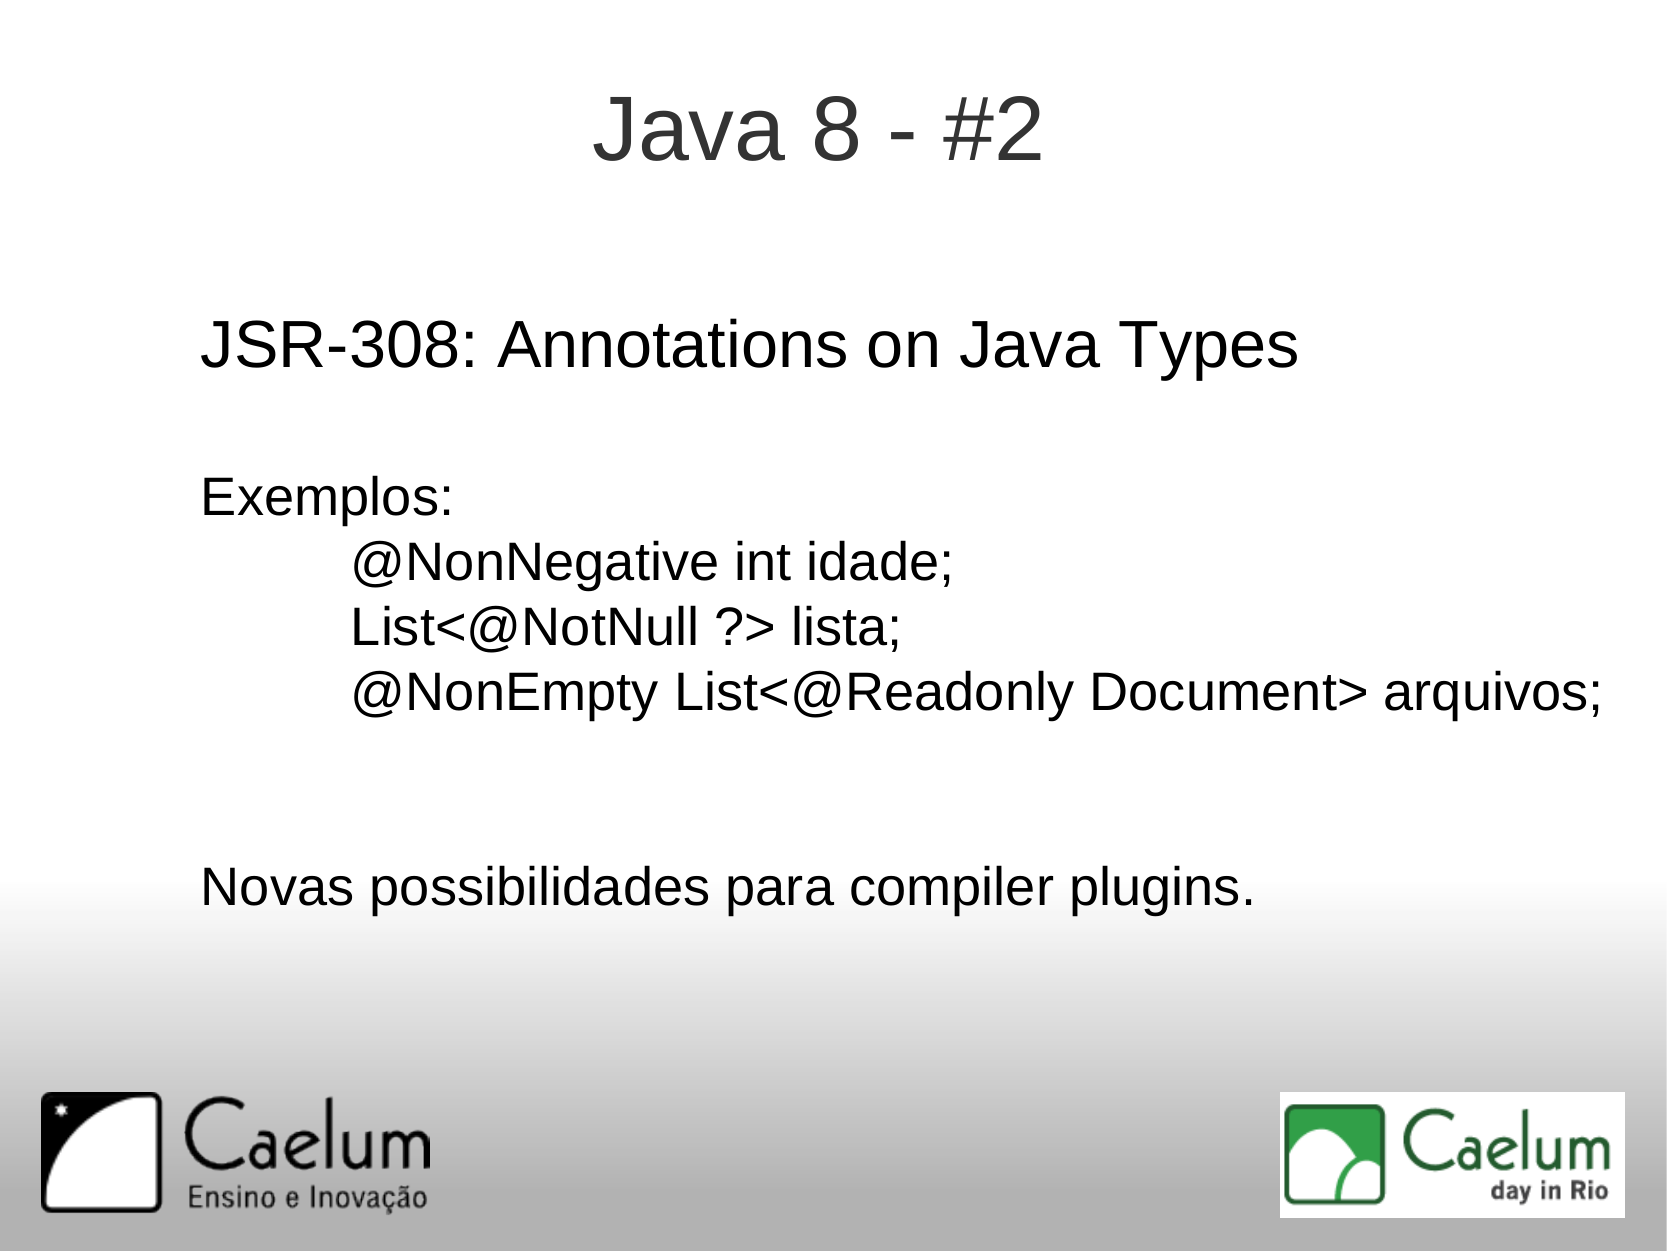

# Java 8 - #2
JSR-308: Annotations on Java Types
Exemplos:
	@NonNegative int idade;
	List<@NotNull ?> lista;
	@NonEmpty List<@Readonly Document> arquivos;
Novas possibilidades para compiler plugins.